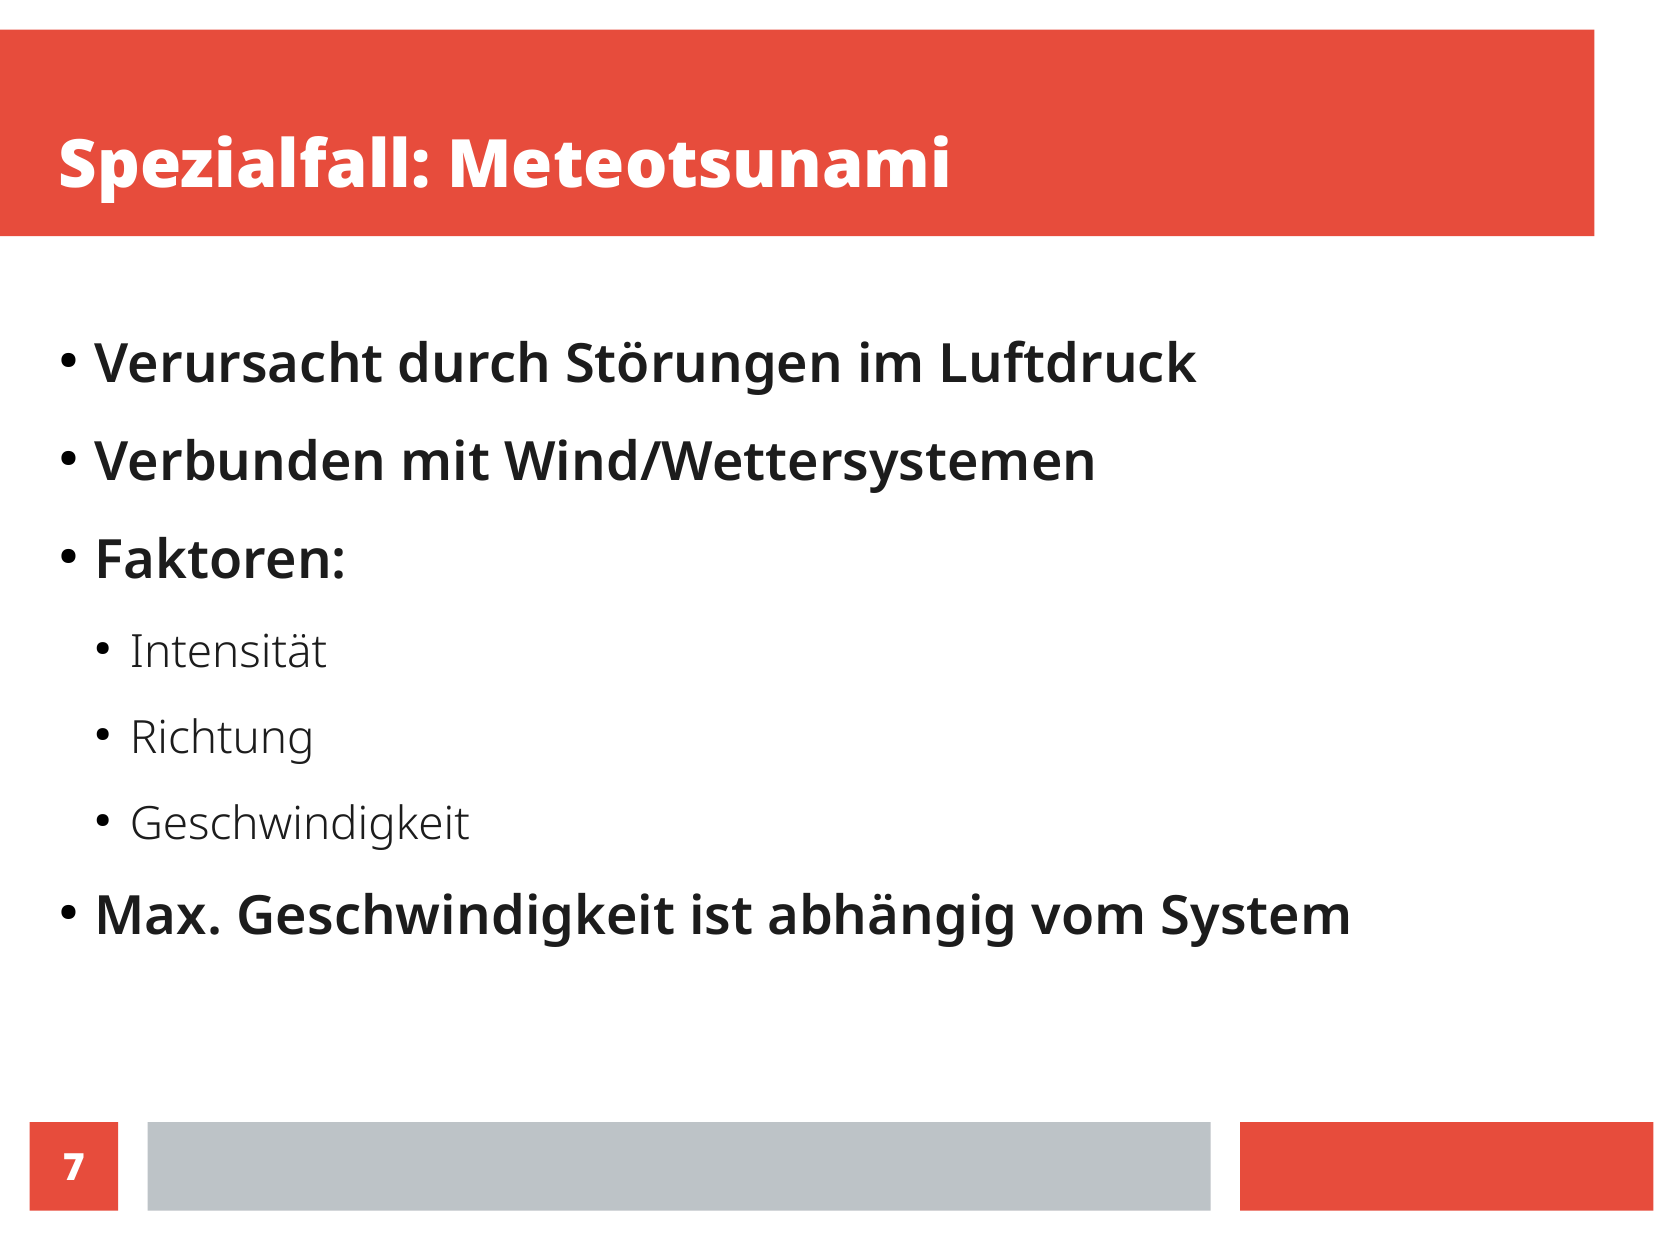

# Spezialfall: Meteotsunami
Verursacht durch Störungen im Luftdruck
Verbunden mit Wind/Wettersystemen
Faktoren:
Intensität
Richtung
Geschwindigkeit
Max. Geschwindigkeit ist abhängig vom System
7